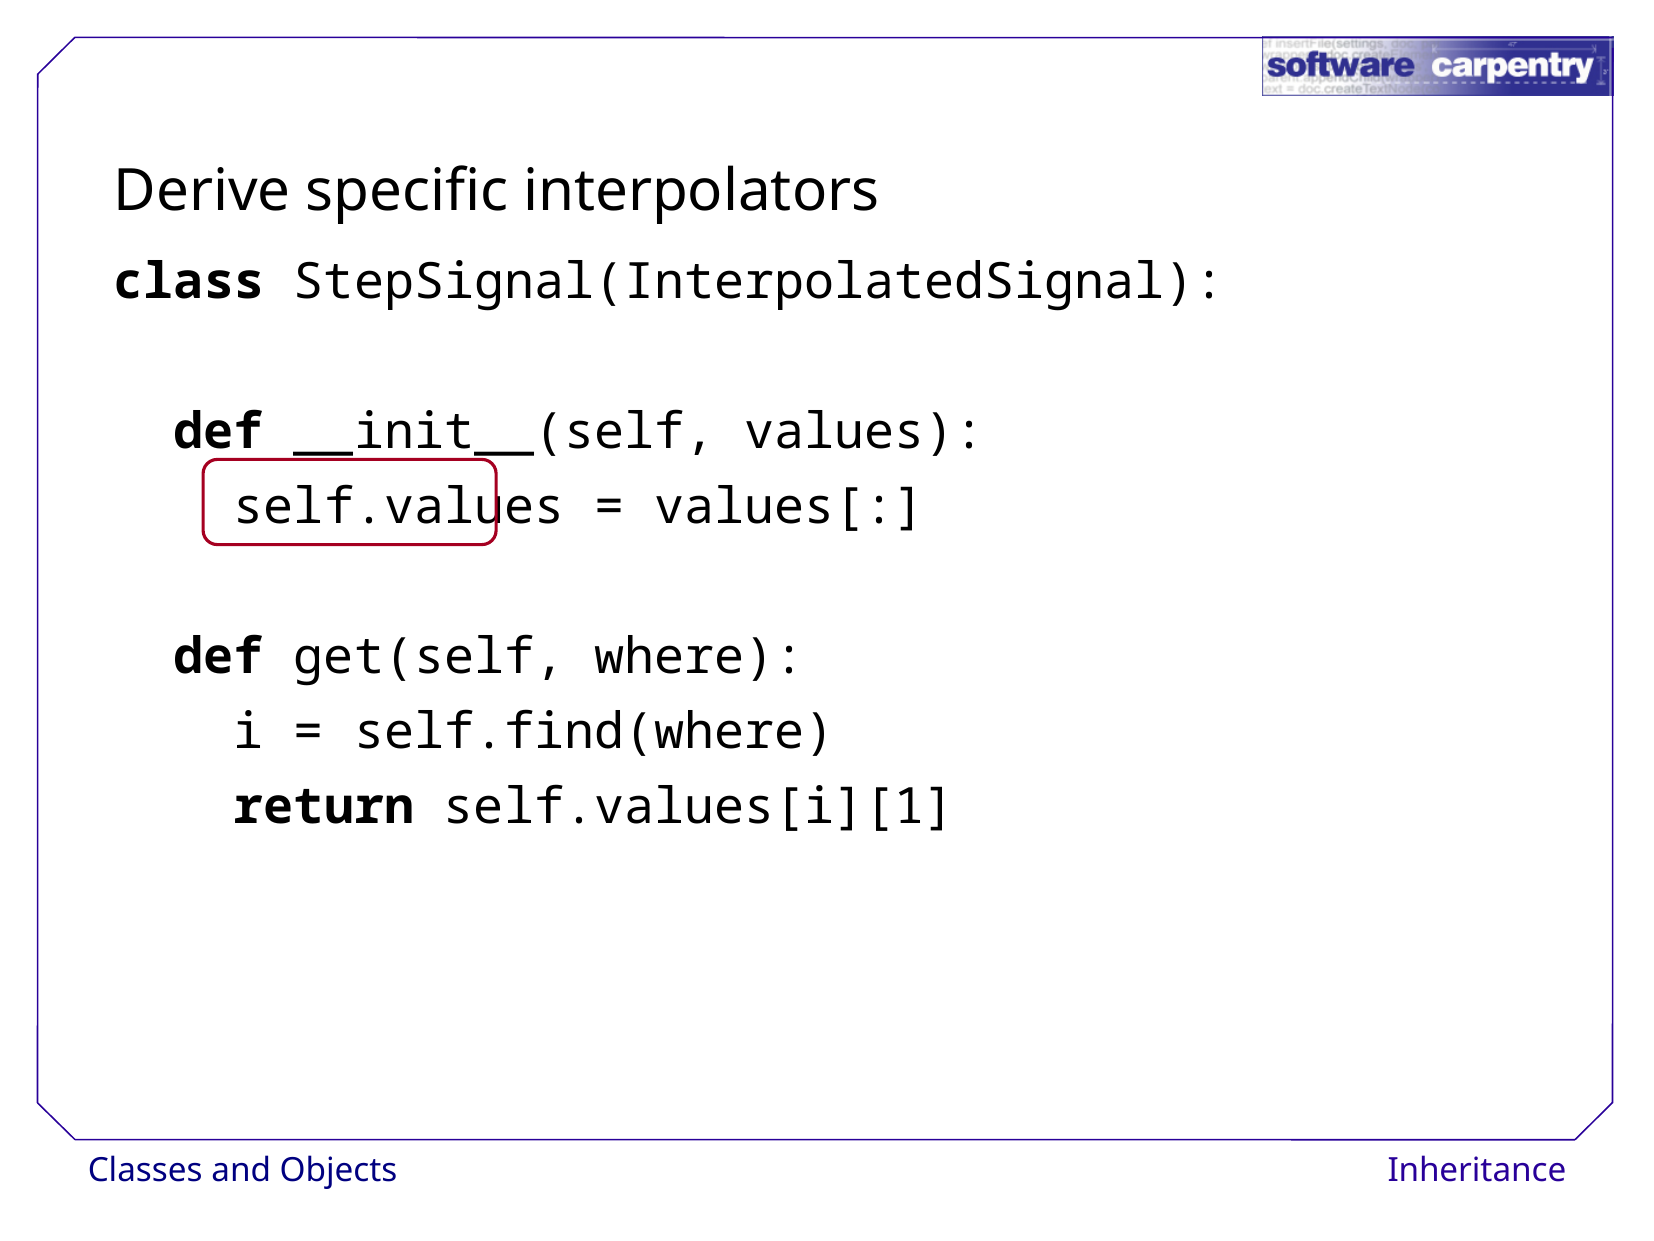

Derive specific interpolators
class StepSignal(InterpolatedSignal):
 def __init__(self, values):
 self.values = values[:]
 def get(self, where):
 i = self.find(where)
 return self.values[i][1]